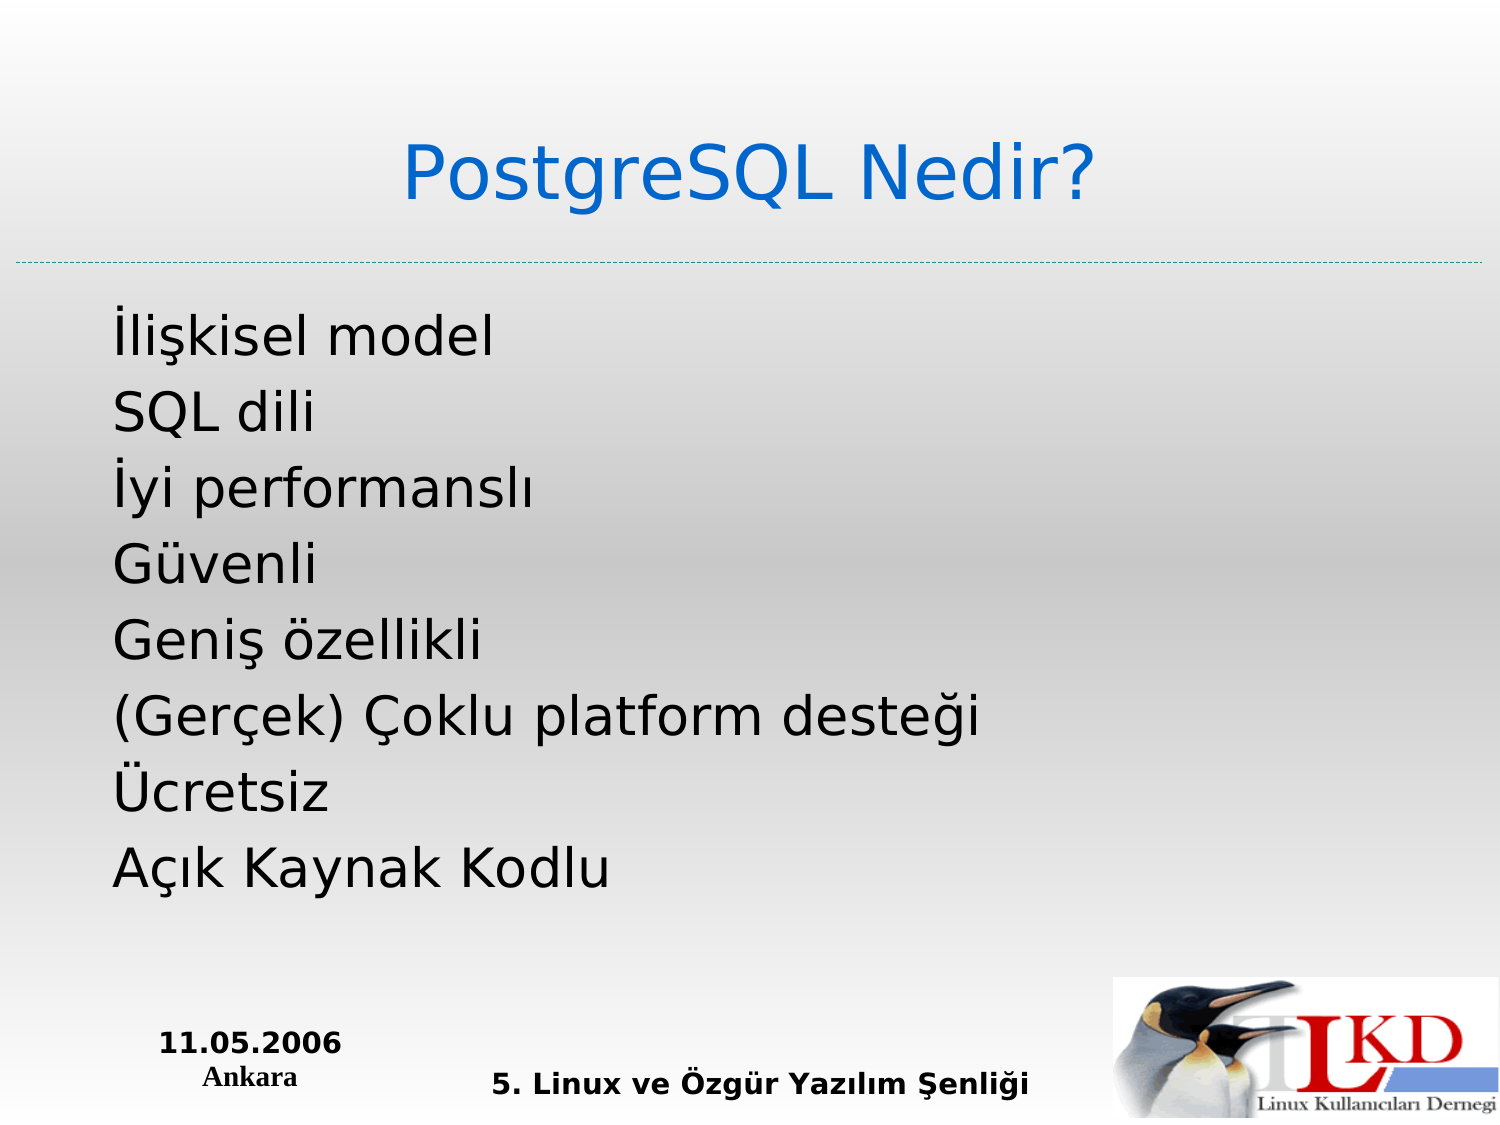

# PostgreSQL Nedir?
İlişkisel model
SQL dili
İyi performanslı
Güvenli
Geniş özellikli
(Gerçek) Çoklu platform desteği
Ücretsiz
Açık Kaynak Kodlu